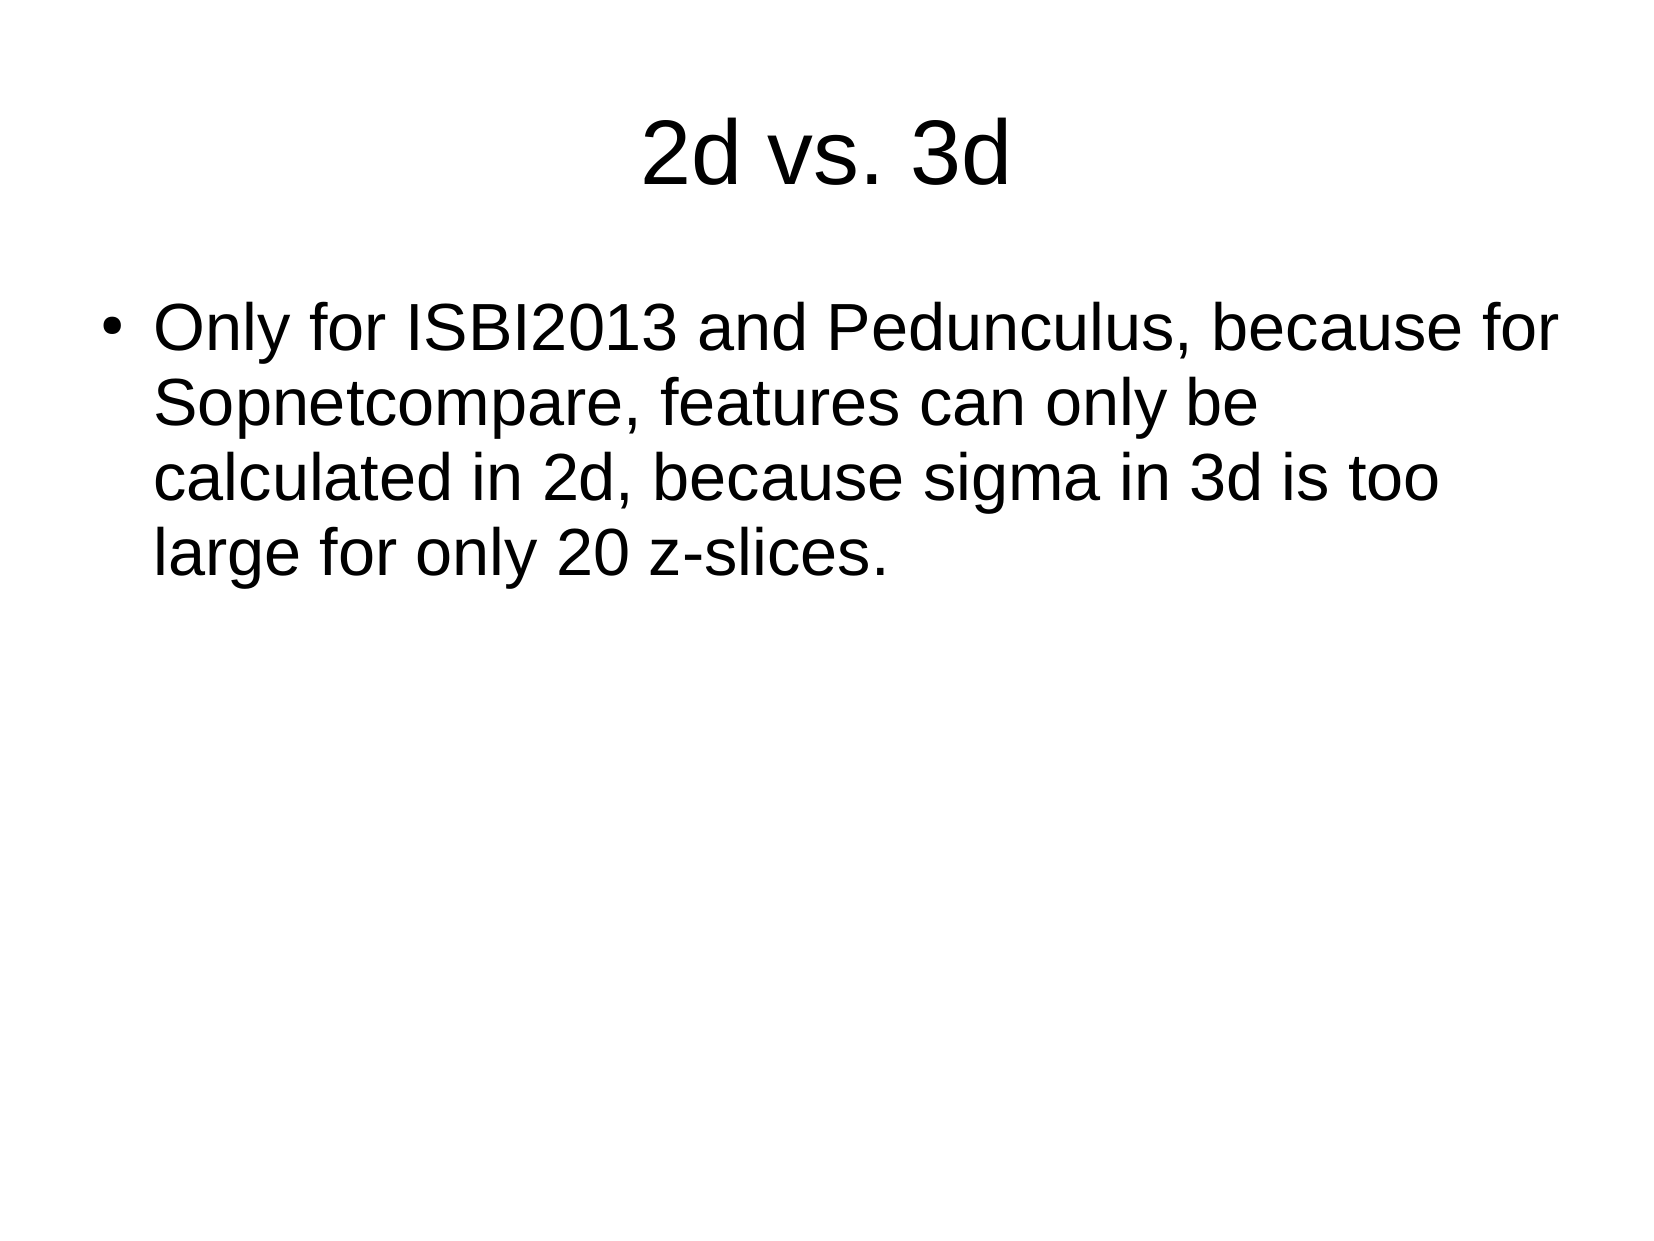

# 2d vs. 3d
Only for ISBI2013 and Pedunculus, because for Sopnetcompare, features can only be calculated in 2d, because sigma in 3d is too large for only 20 z-slices.